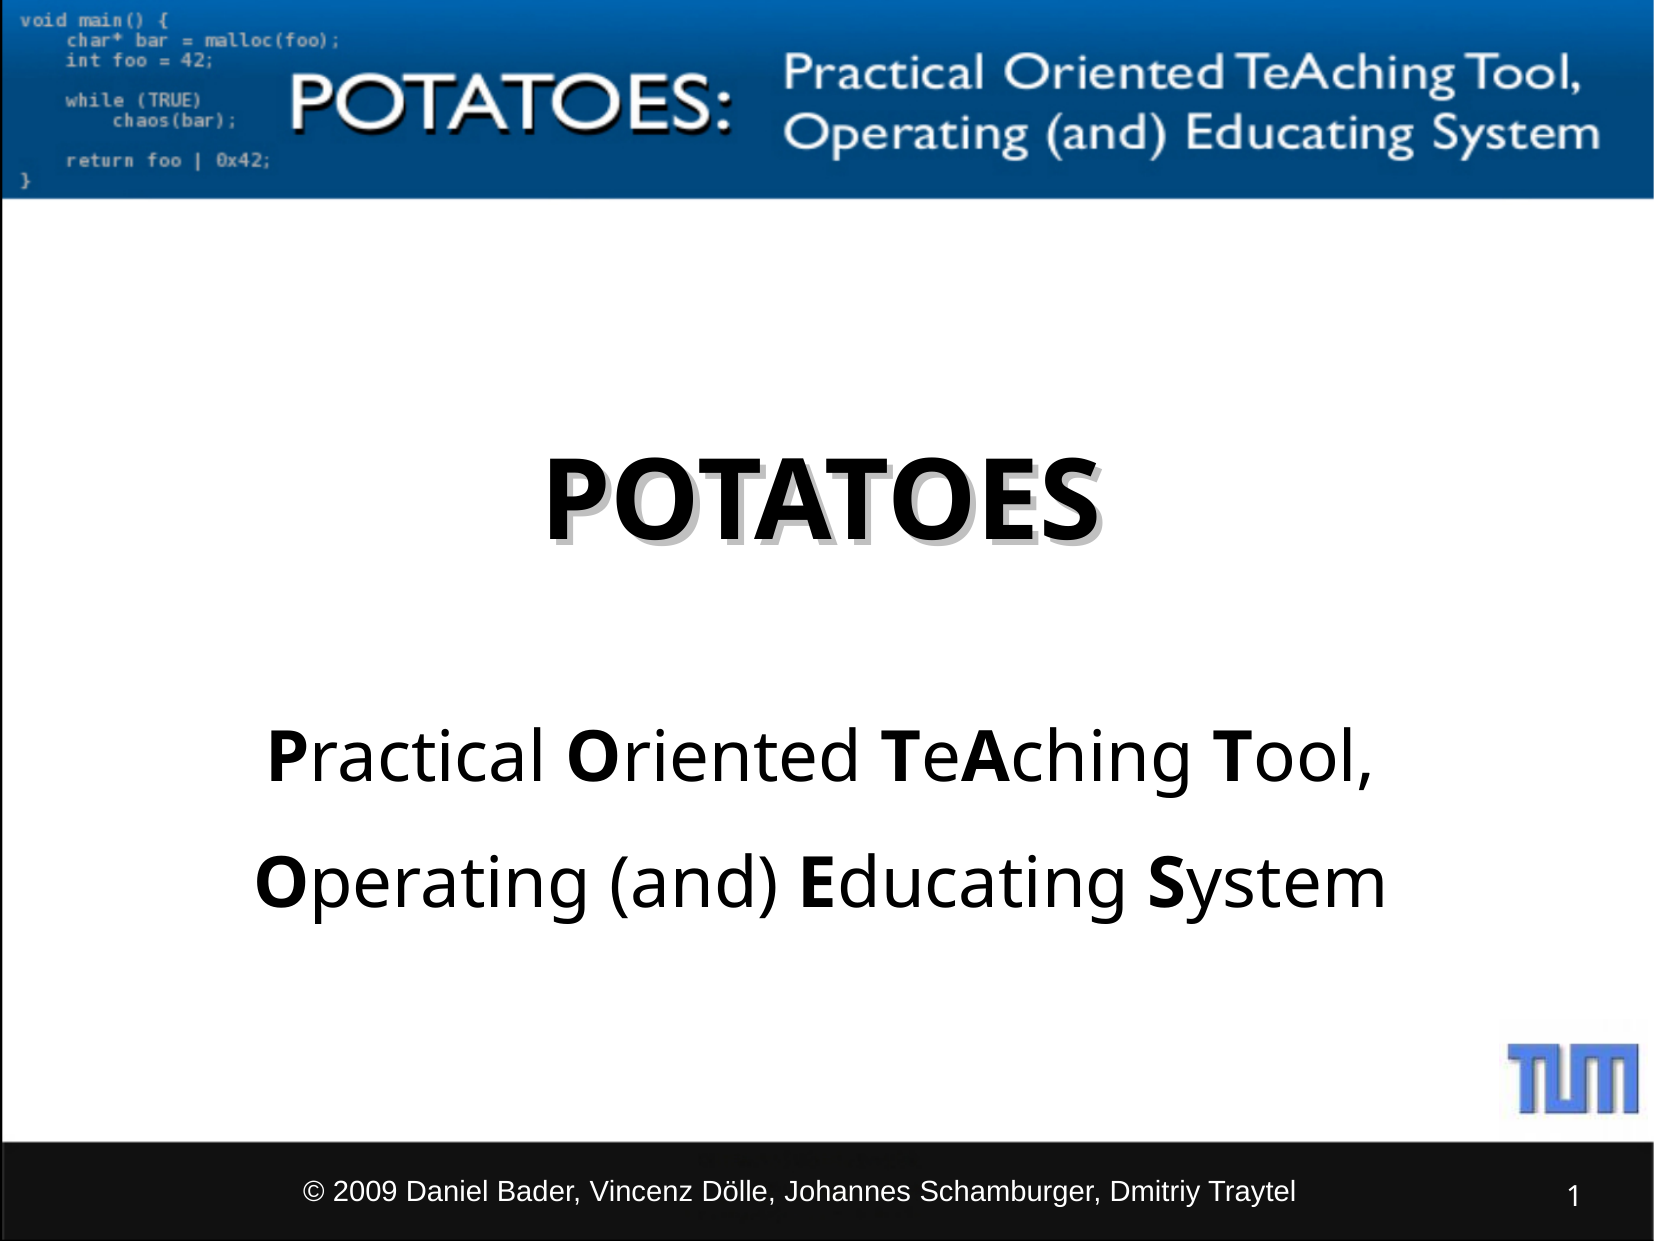

# POTATOES
Practical Oriented TeAching Tool,
Operating (and) Educating System
1